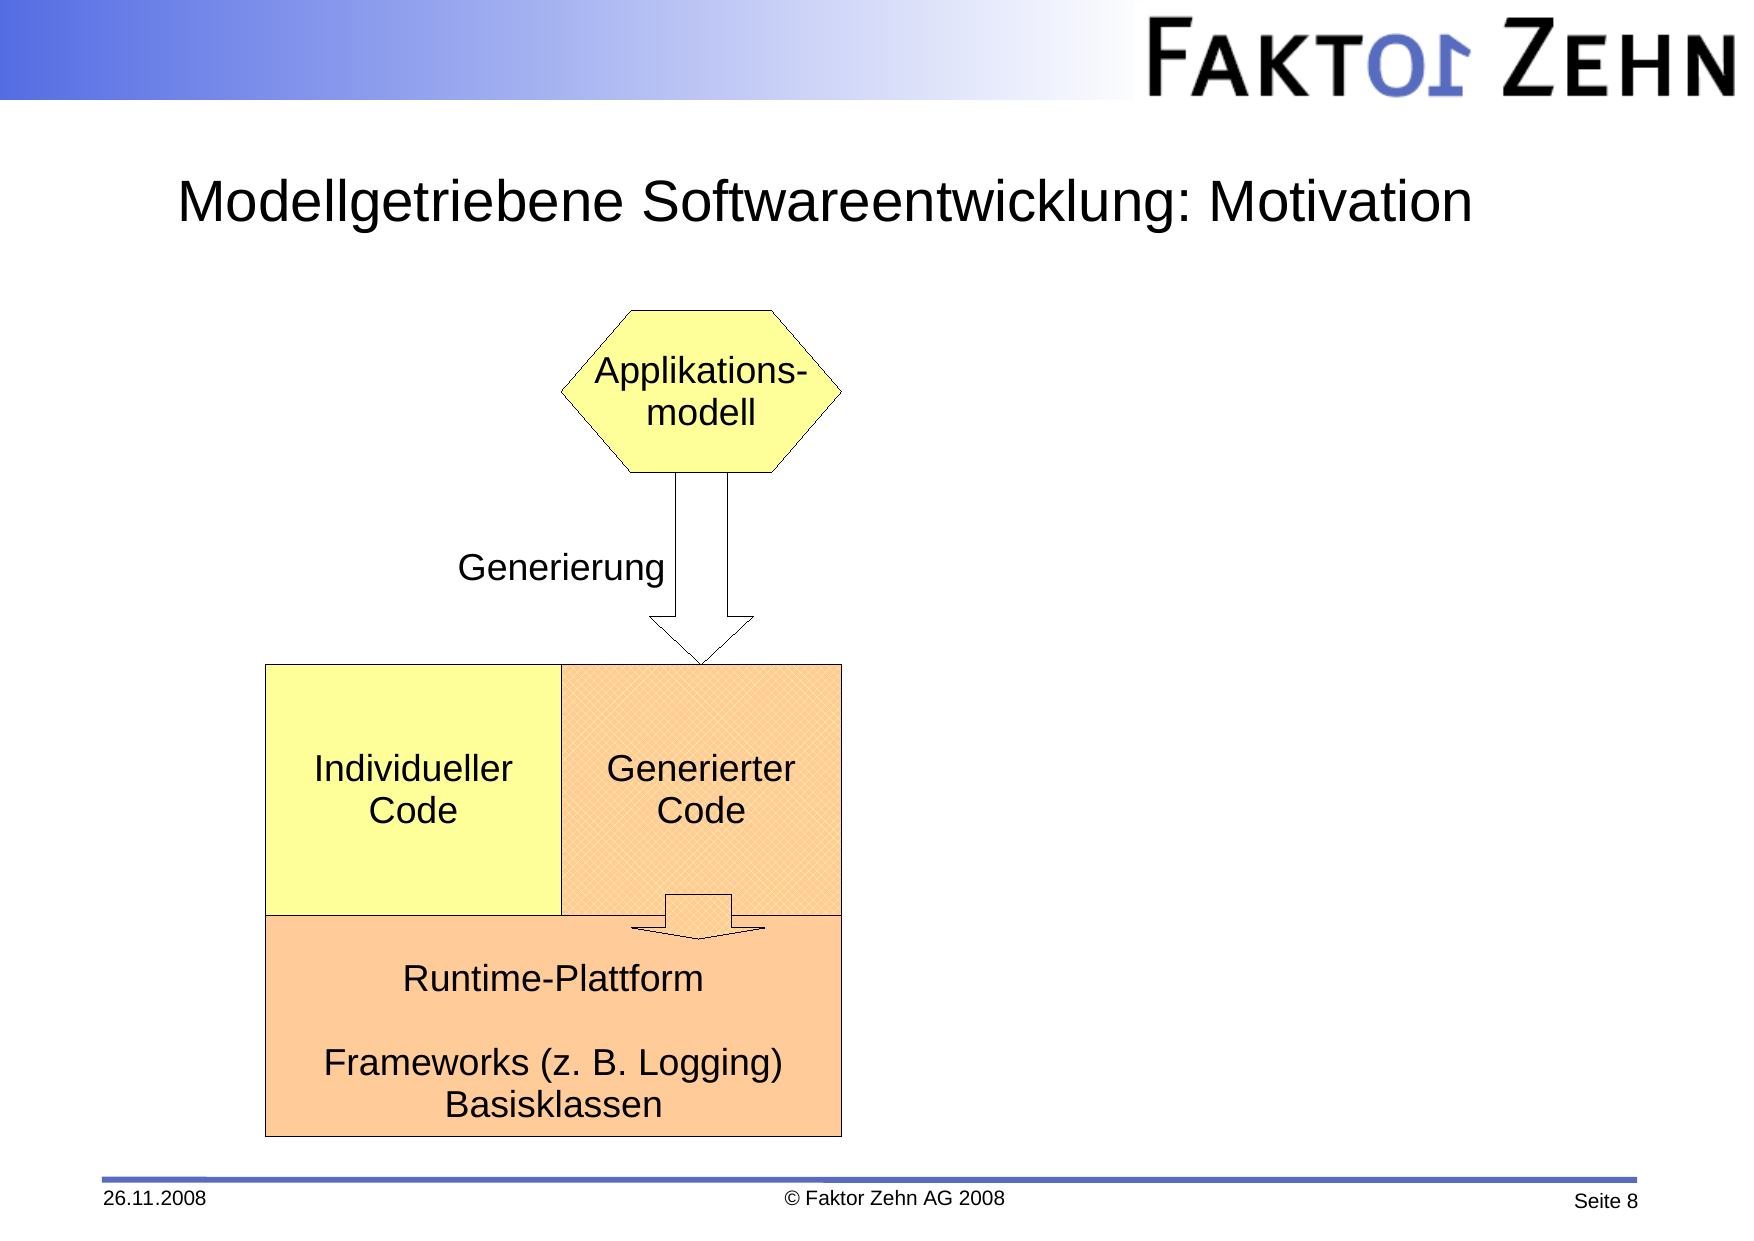

# Modellgetriebene Softwareentwicklung: Motivation
Applikations-
modell
Generierung
Individueller
Code
Generierter
Code
Runtime-Plattform
Frameworks (z. B. Logging)
Basisklassen